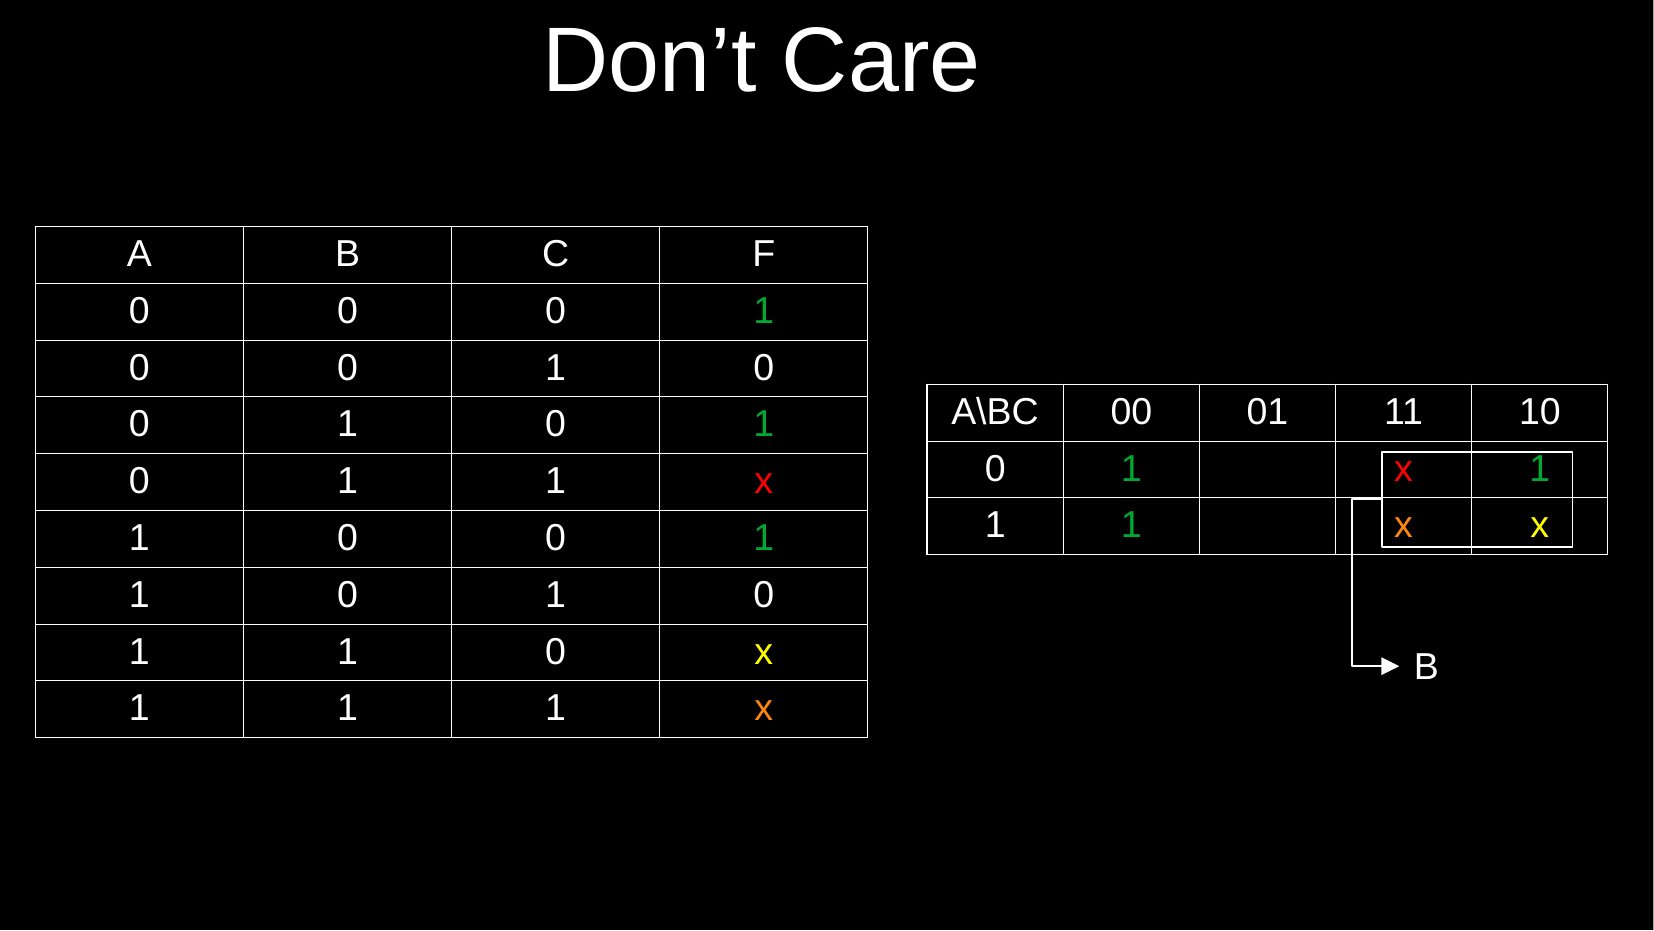

# Don’t Care
| A | B | C | F |
| --- | --- | --- | --- |
| 0 | 0 | 0 | 1 |
| 0 | 0 | 1 | 0 |
| 0 | 1 | 0 | 1 |
| 0 | 1 | 1 | x |
| 1 | 0 | 0 | 1 |
| 1 | 0 | 1 | 0 |
| 1 | 1 | 0 | x |
| 1 | 1 | 1 | x |
| A\BC | 00 | 01 | 11 | 10 |
| --- | --- | --- | --- | --- |
| 0 | 1 | | x | 1 |
| 1 | 1 | | x | x |
B